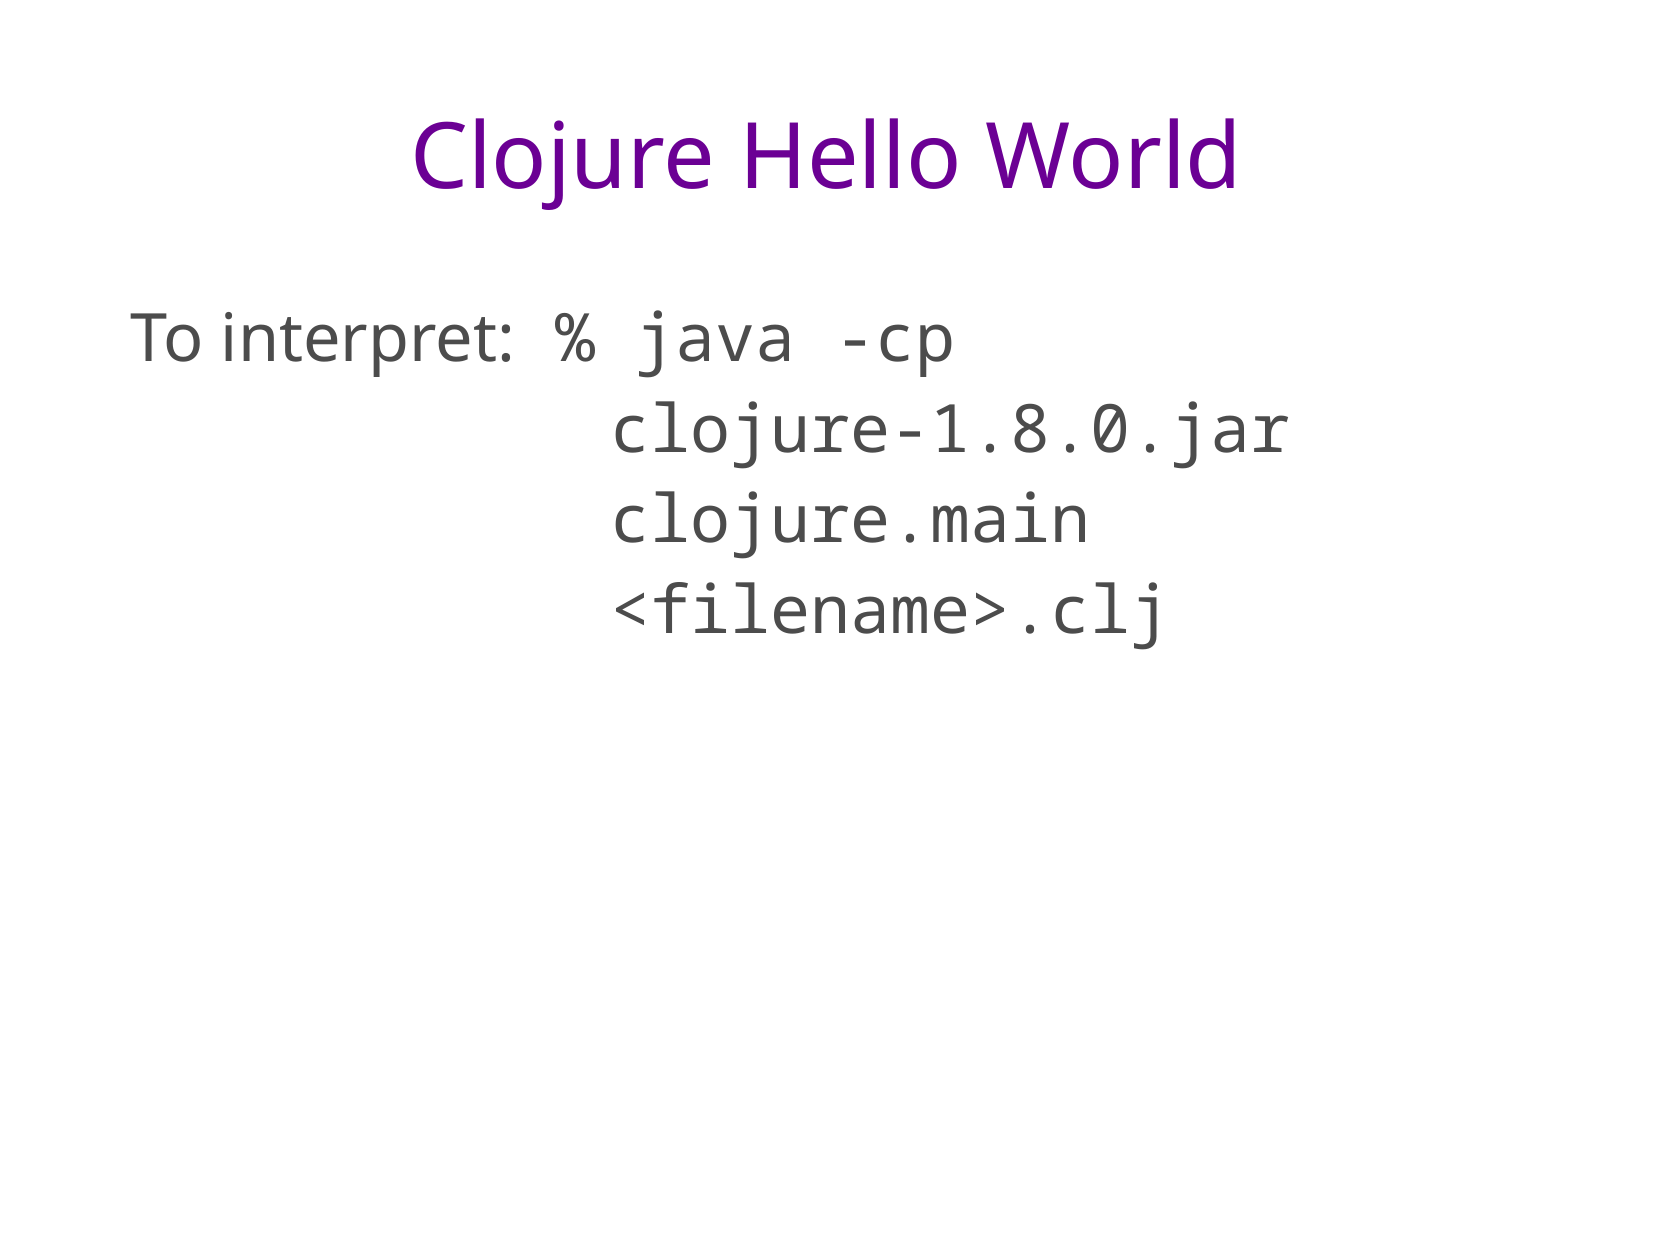

# Clojure Hello World
To interpret: % java -cp
 clojure-1.8.0.jar clojure.main
 <filename>.clj